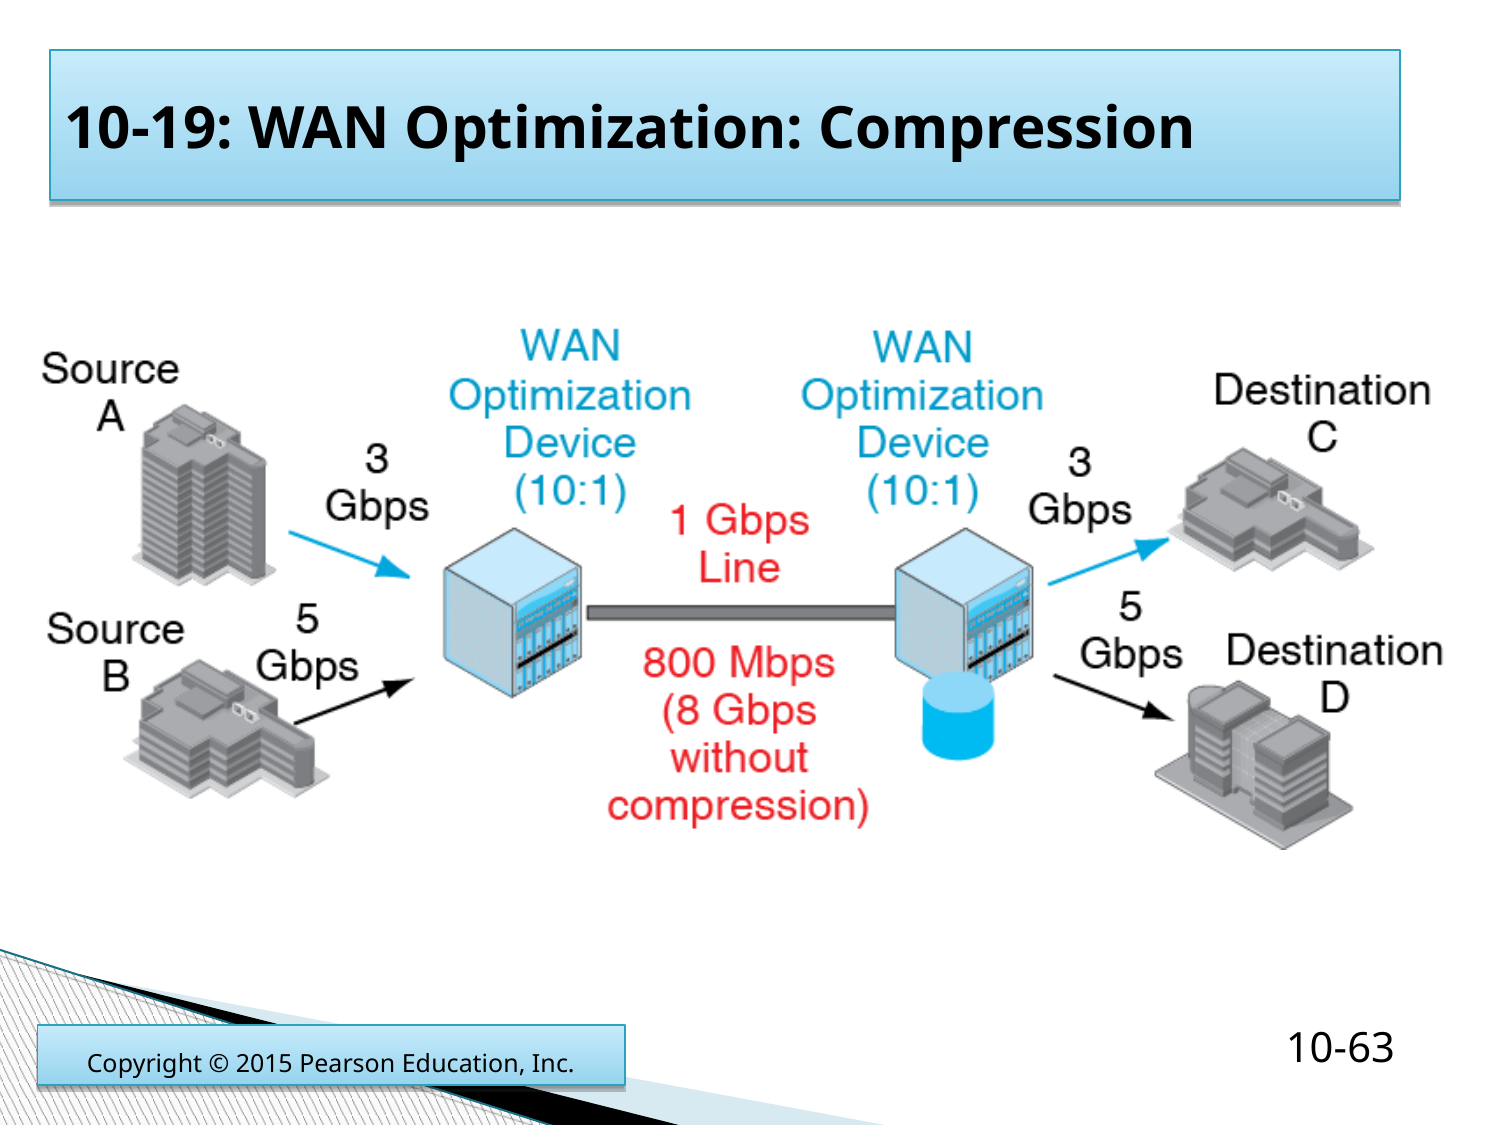

# 10-19: WAN Optimization: Compression
Copyright © 2015 Pearson Education, Inc.